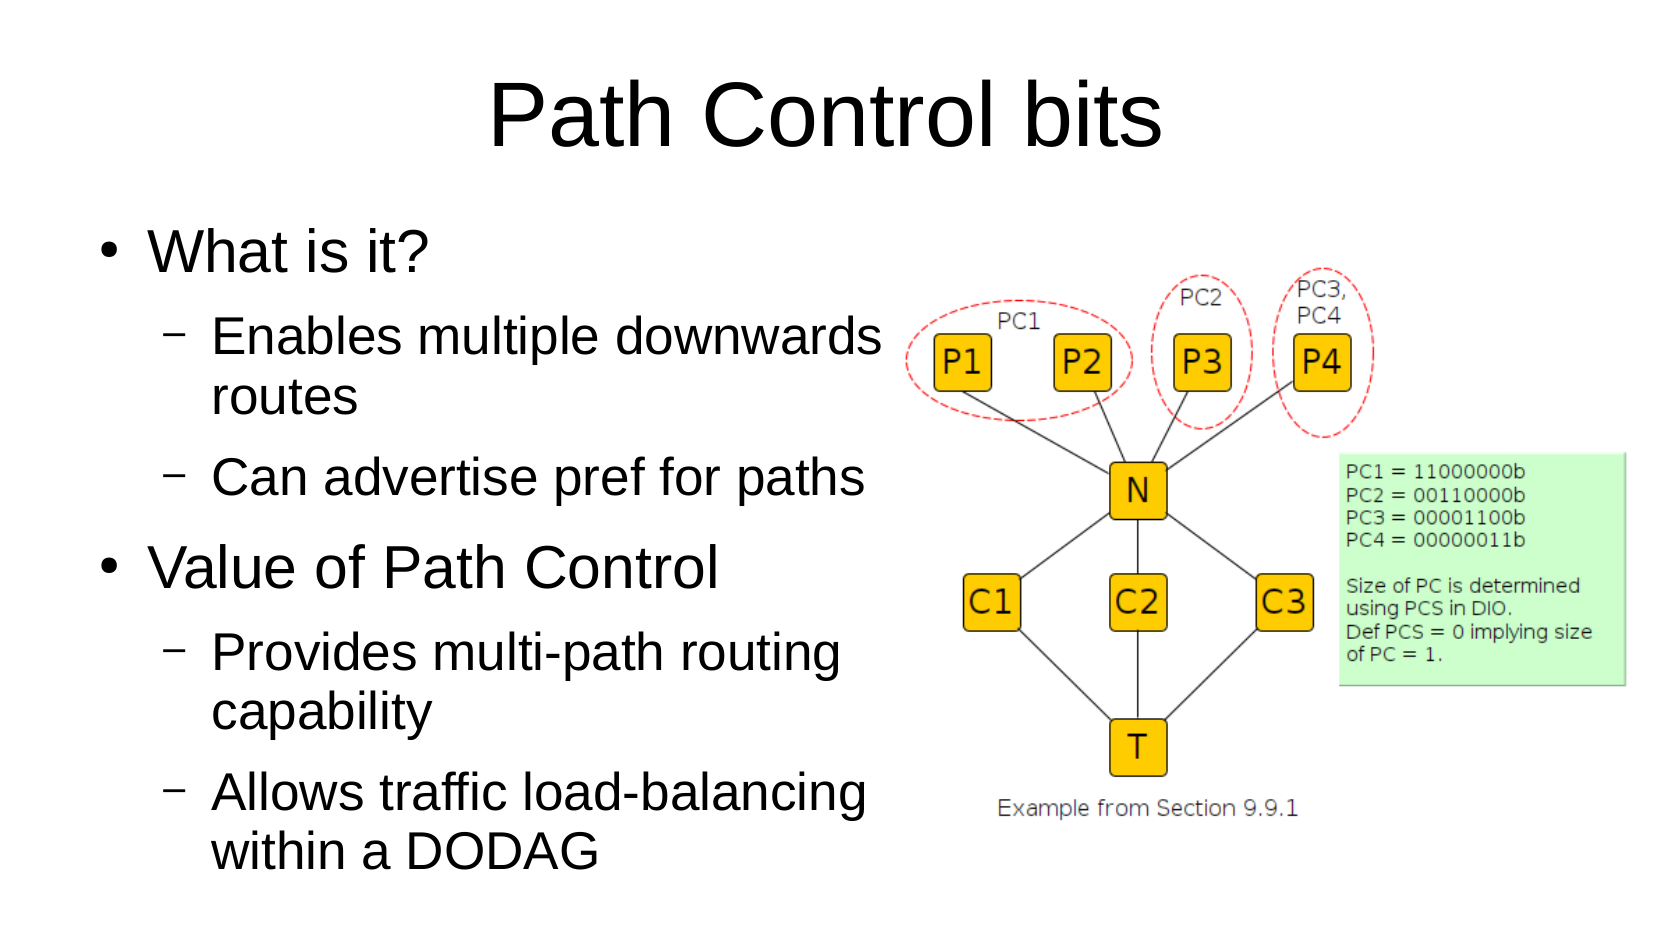

# Path Control bits
What is it?
Enables multiple downwards routes
Can advertise pref for paths
Value of Path Control
Provides multi-path routing capability
Allows traffic load-balancing within a DODAG